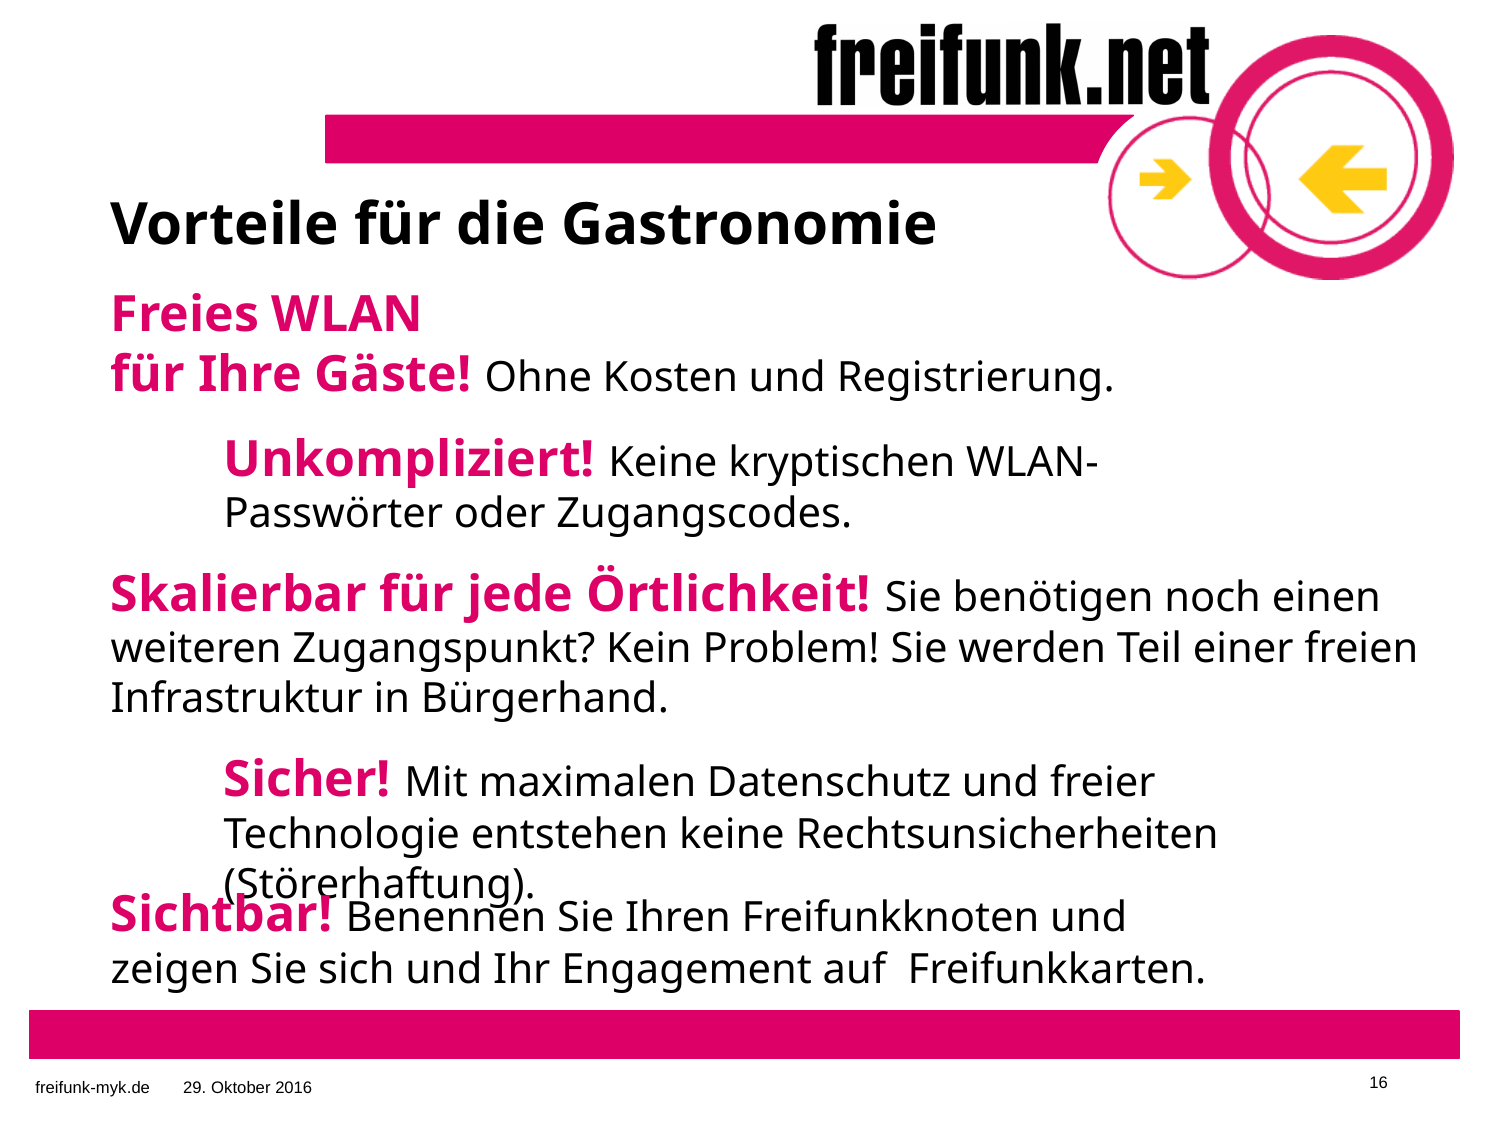

# Vorteile für die Gastronomie
Freies WLAN
für Ihre Gäste! Ohne Kosten und Registrierung.
Unkompliziert! Keine kryptischen WLAN-Passwörter oder Zugangscodes.
Skalierbar für jede Örtlichkeit! Sie benötigen noch einen weiteren Zugangspunkt? Kein Problem! Sie werden Teil einer freien Infrastruktur in Bürgerhand.
Sicher! Mit maximalen Datenschutz und freier Technologie entstehen keine Rechtsunsicherheiten (Störerhaftung).
Sichtbar! Benennen Sie Ihren Freifunkknoten und zeigen Sie sich und Ihr Engagement auf Freifunkkarten.
16
freifunk-myk.de